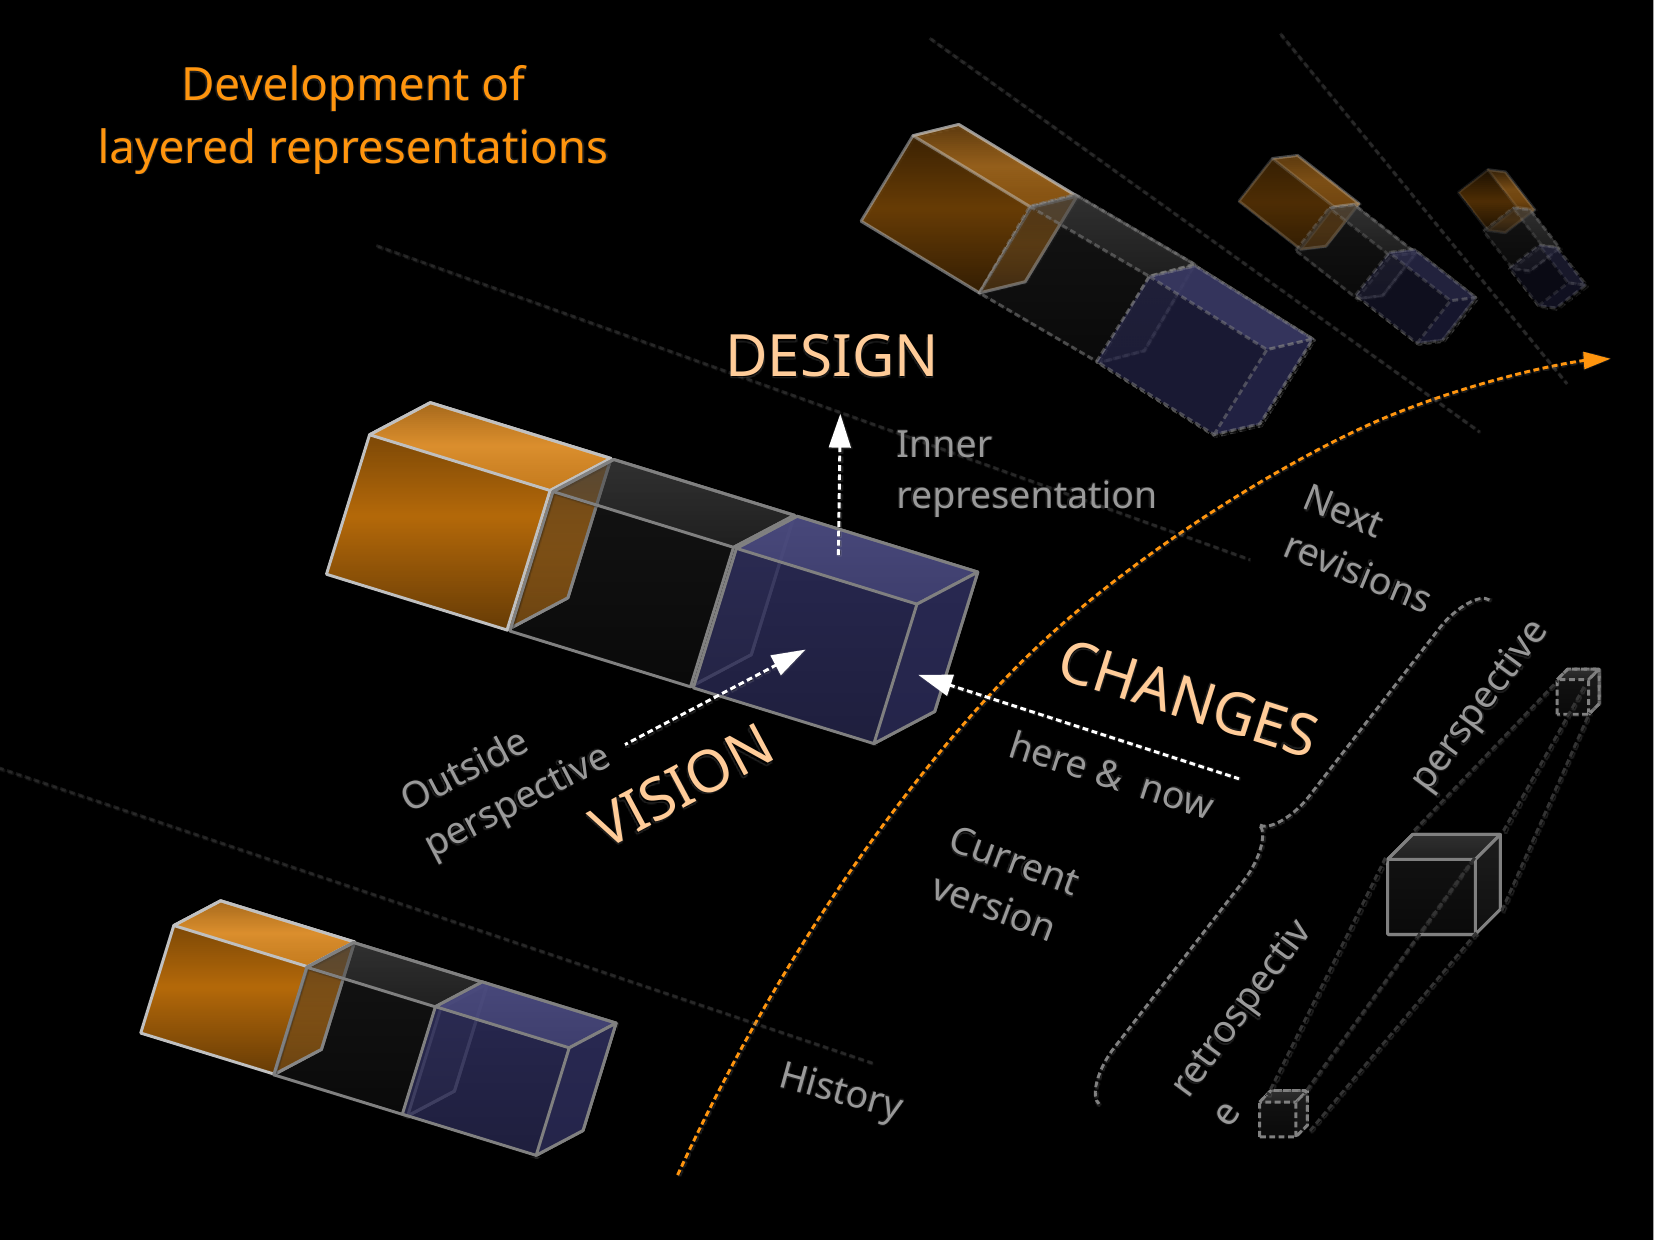

Development of
layered representations
DESIGN
Inner
representation
Next revisions
VISION
CHANGES
perspective
Outside perspective
 here & now
Current version
retrospective
History